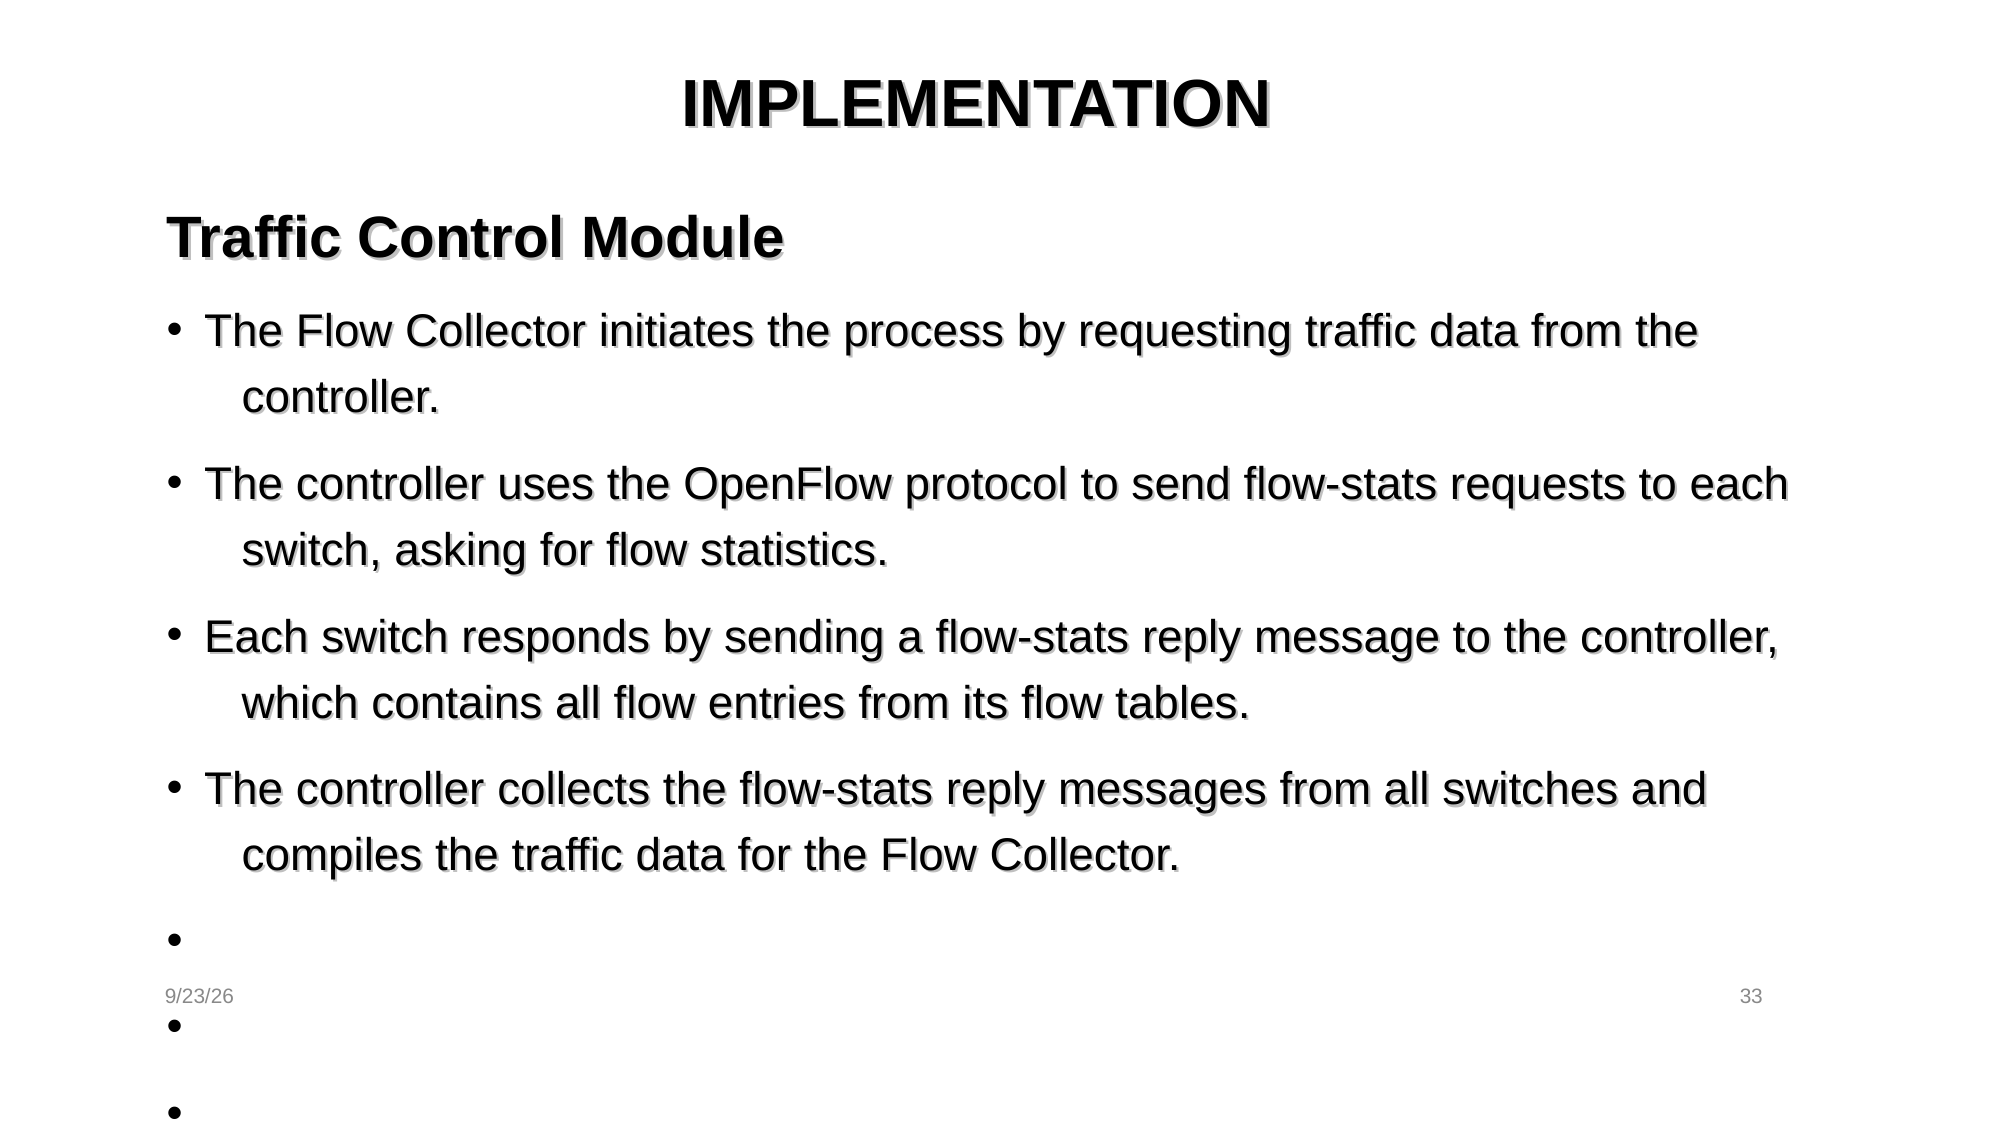

# Implementation
Traffic Control Module
The Flow Collector initiates the process by requesting traffic data from the controller.
The controller uses the OpenFlow protocol to send flow-stats requests to each switch, asking for flow statistics.
Each switch responds by sending a flow-stats reply message to the controller, which contains all flow entries from its flow tables.
The controller collects the flow-stats reply messages from all switches and compiles the traffic data for the Flow Collector.